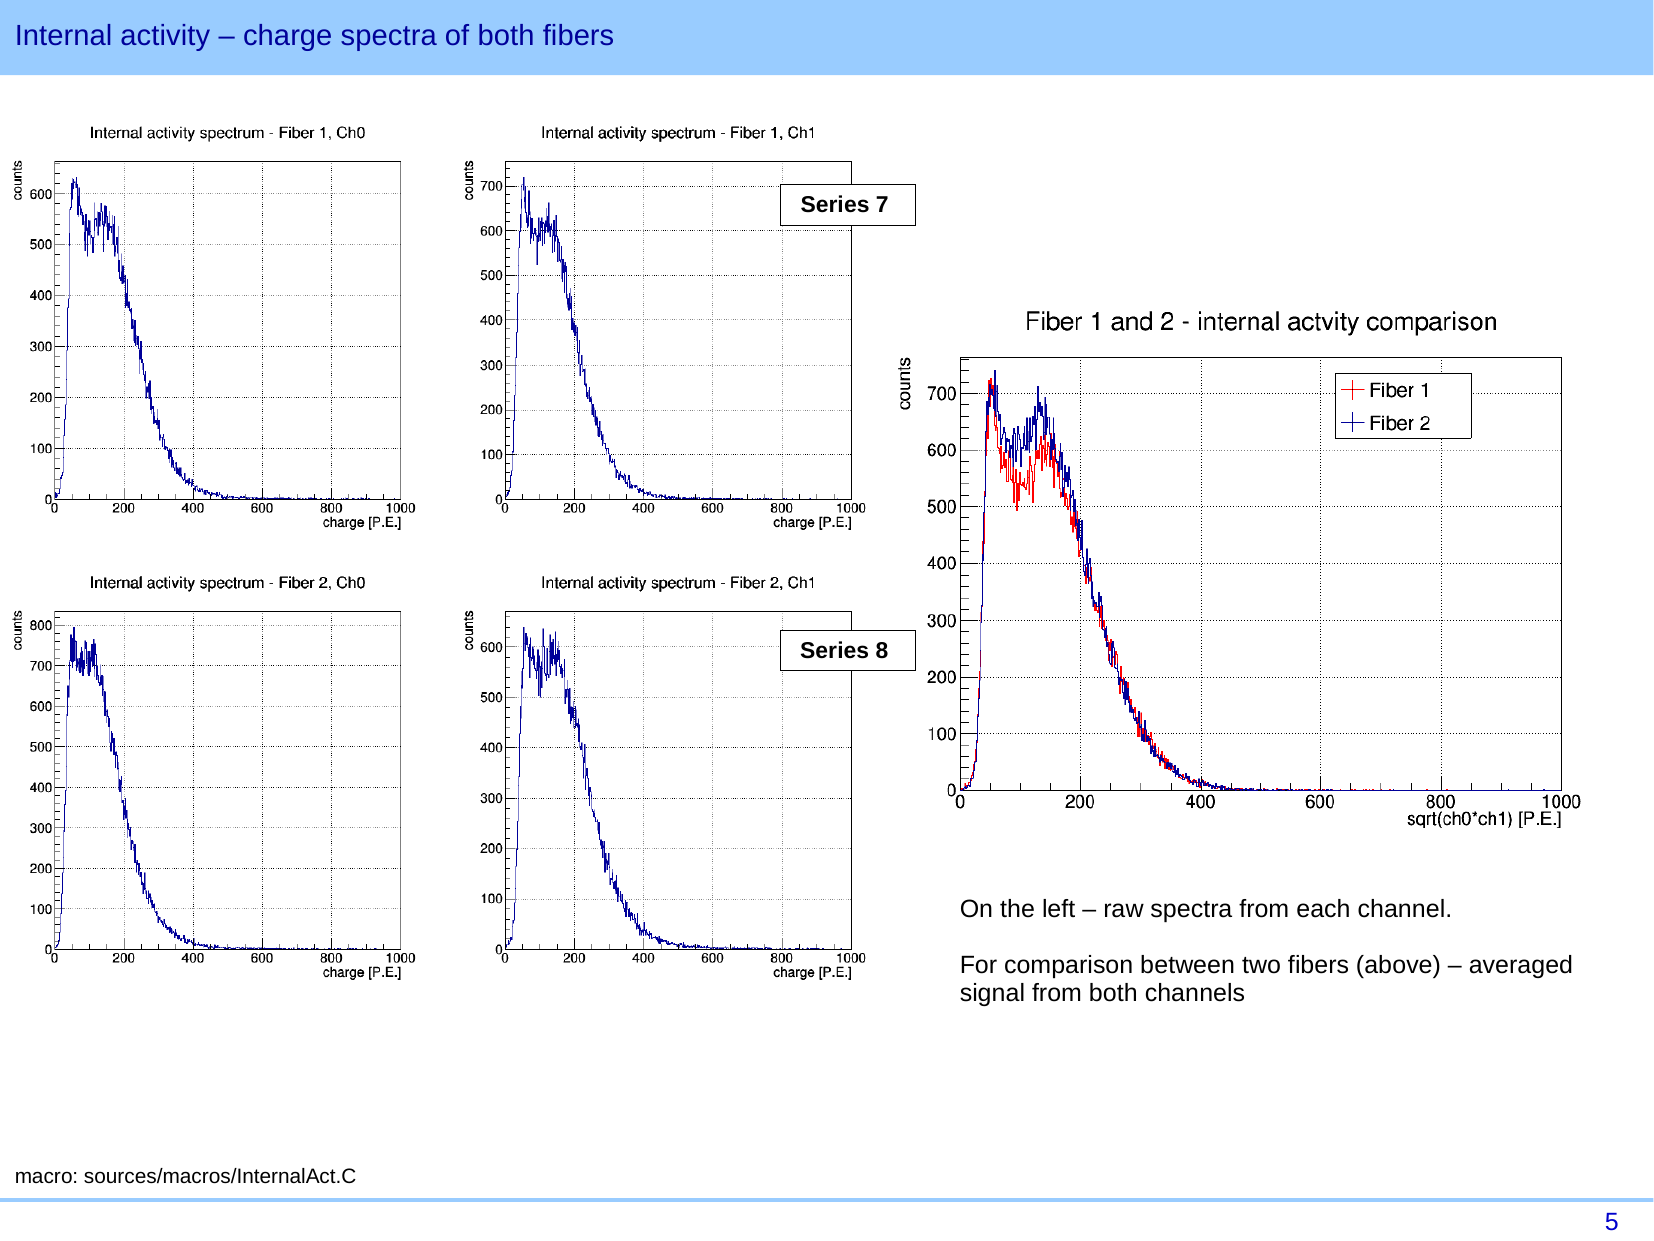

Internal activity – charge spectra of both fibers
Series 7
Series 8
On the left – raw spectra from each channel.
For comparison between two fibers (above) – averaged signal from both channels
macro: sources/macros/InternalAct.C